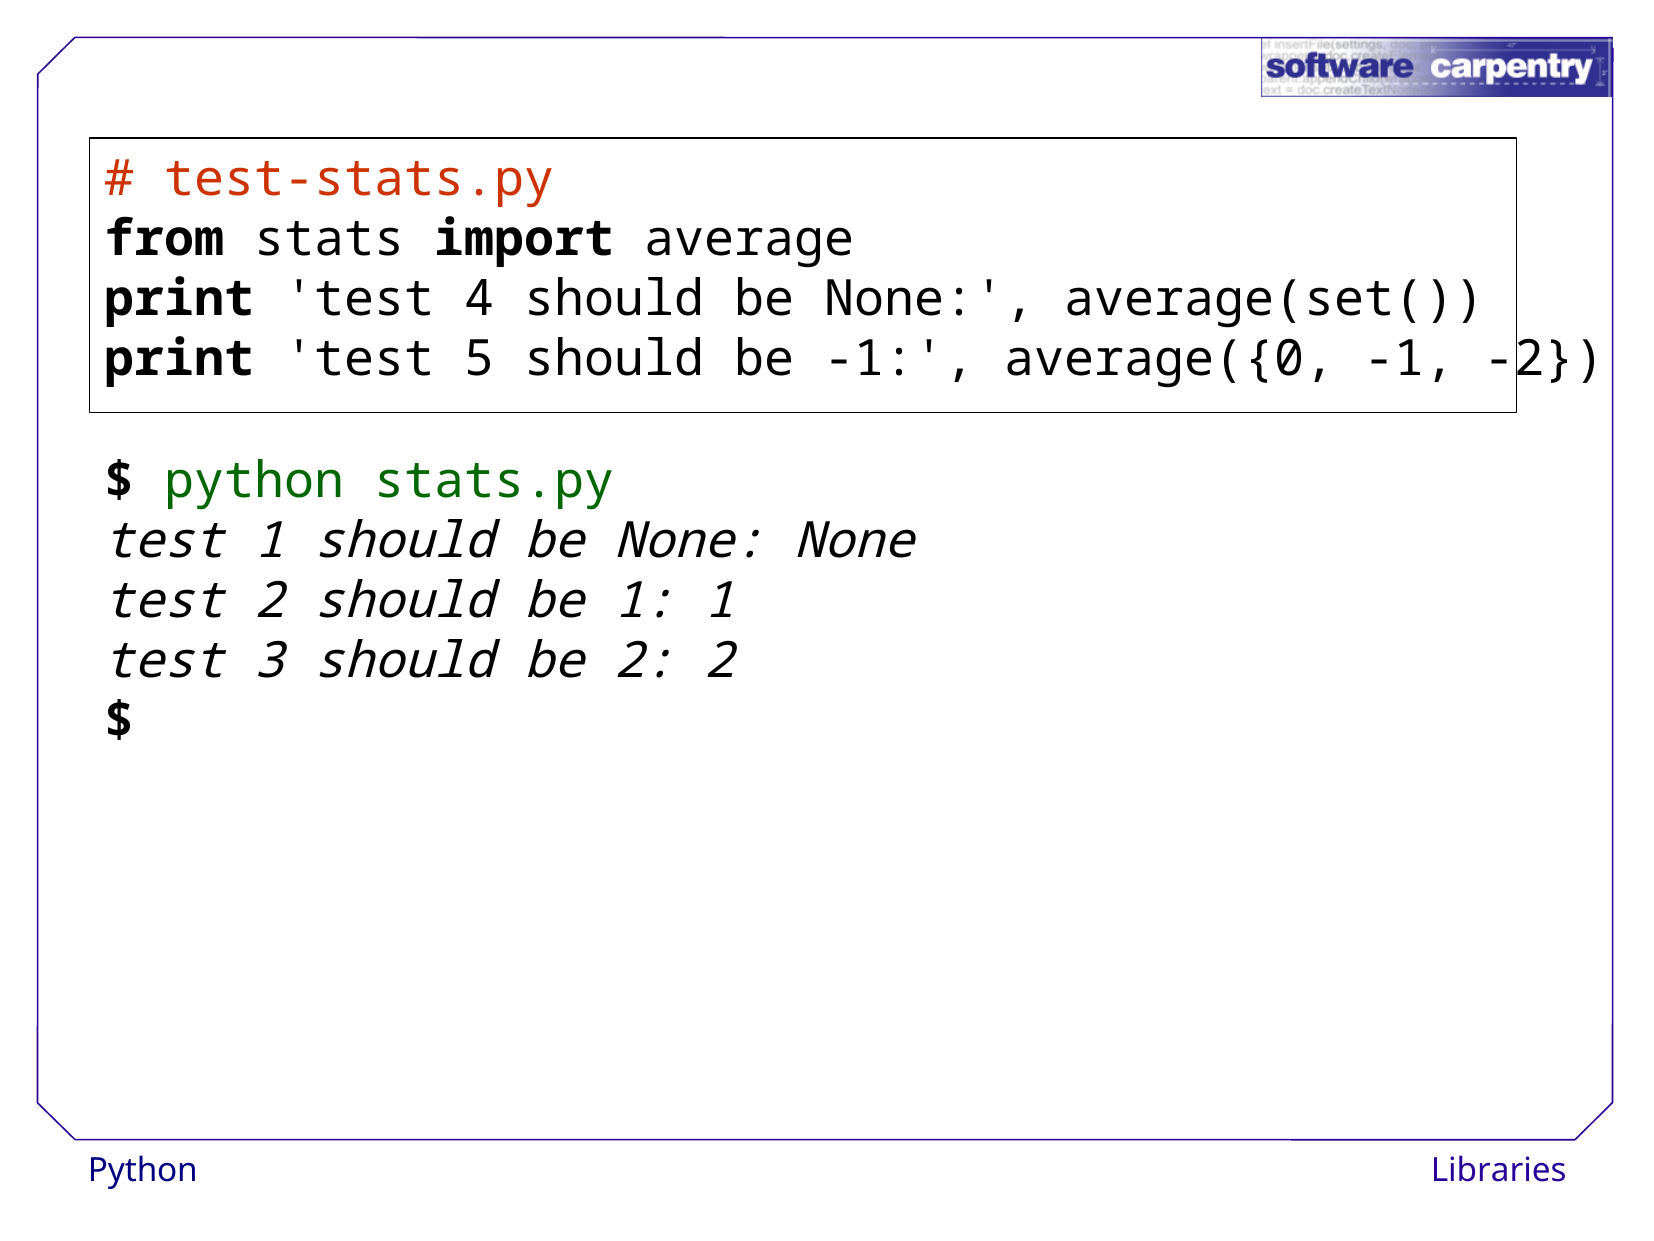

# test-stats.py
from stats import average
print 'test 4 should be None:', average(set())
print 'test 5 should be -1:', average({0, -1, -2})
$ python stats.py
test 1 should be None: None
test 2 should be 1: 1
test 3 should be 2: 2
$